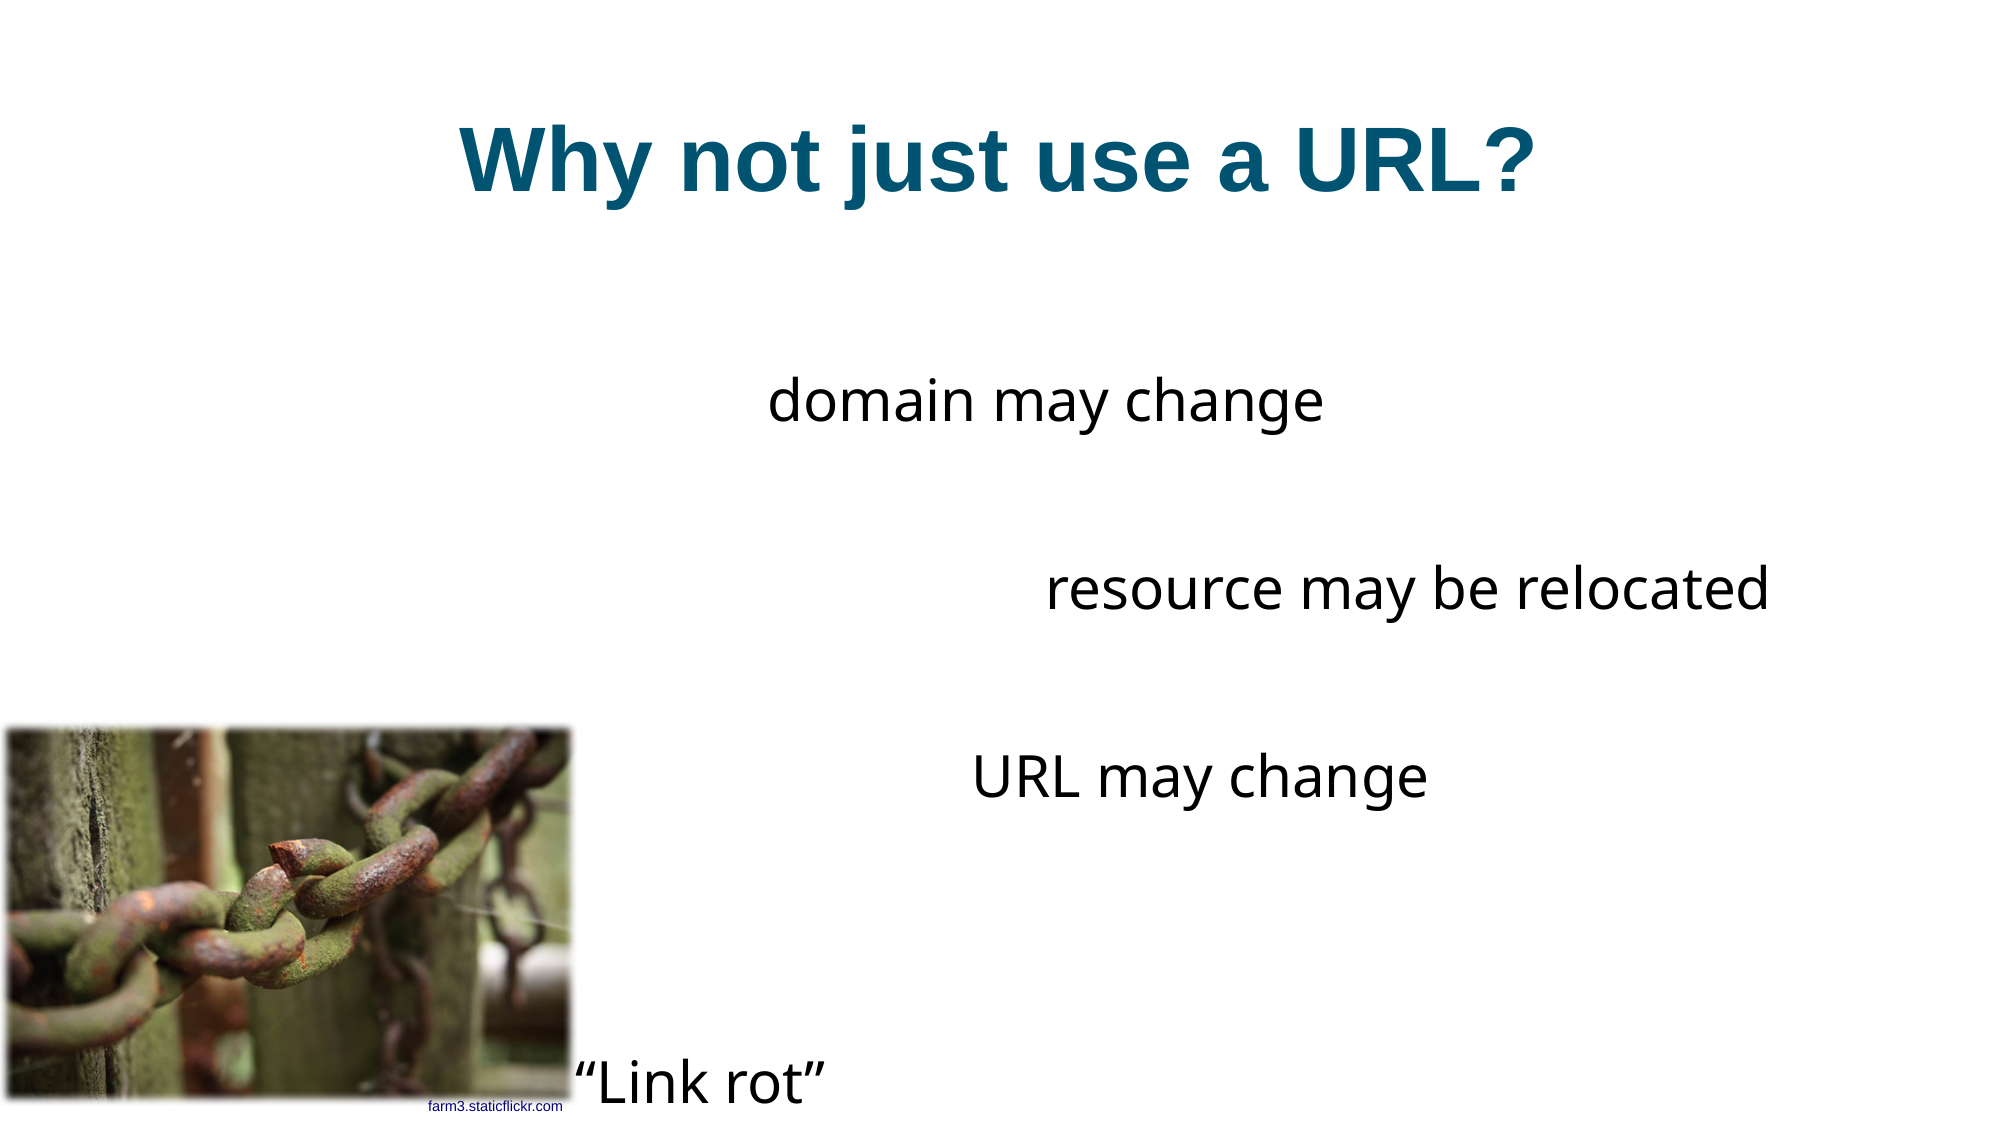

# Why not just use a URL?
domain may change
 			resource may be relocated
 		URL may change
“Link rot”
farm3.staticflickr.com